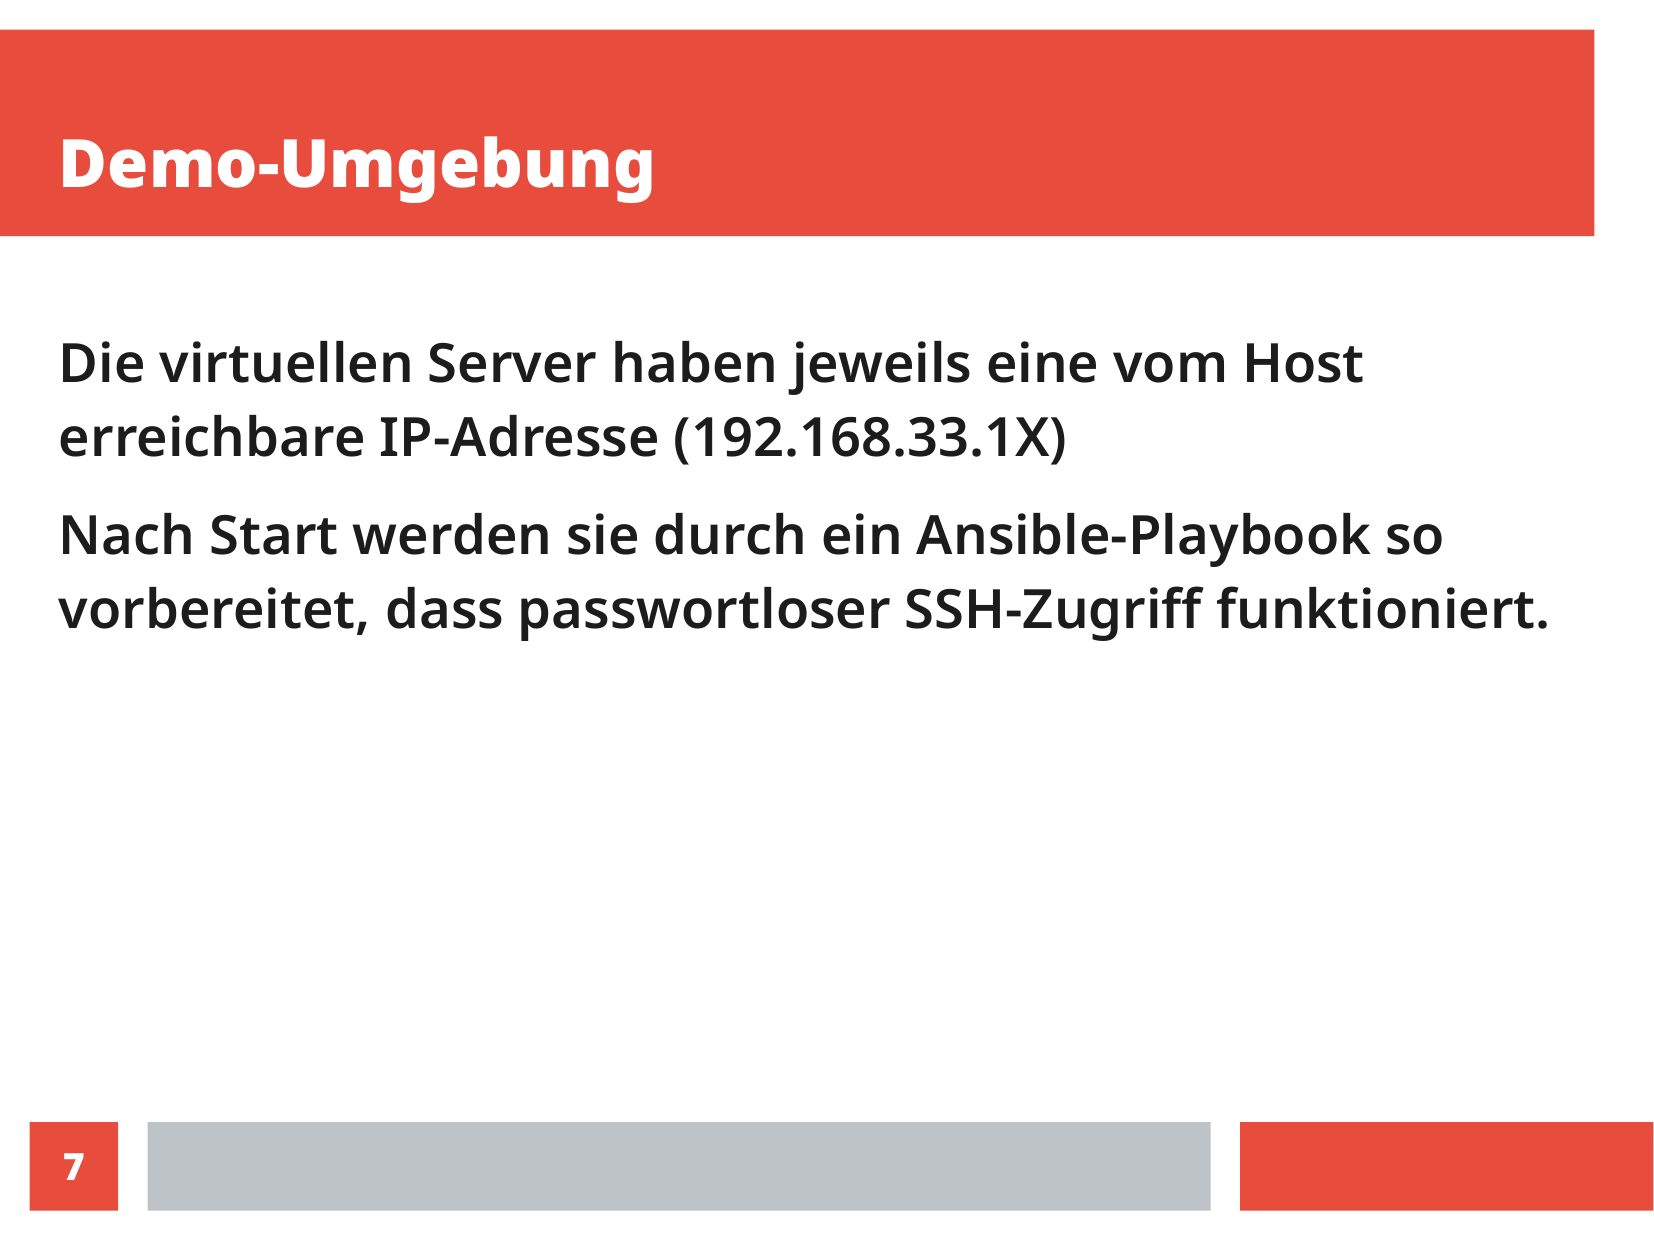

# Demo-Umgebung
Die virtuellen Server haben jeweils eine vom Host erreichbare IP-Adresse (192.168.33.1X)
Nach Start werden sie durch ein Ansible-Playbook so vorbereitet, dass passwortloser SSH-Zugriff funktioniert.
7